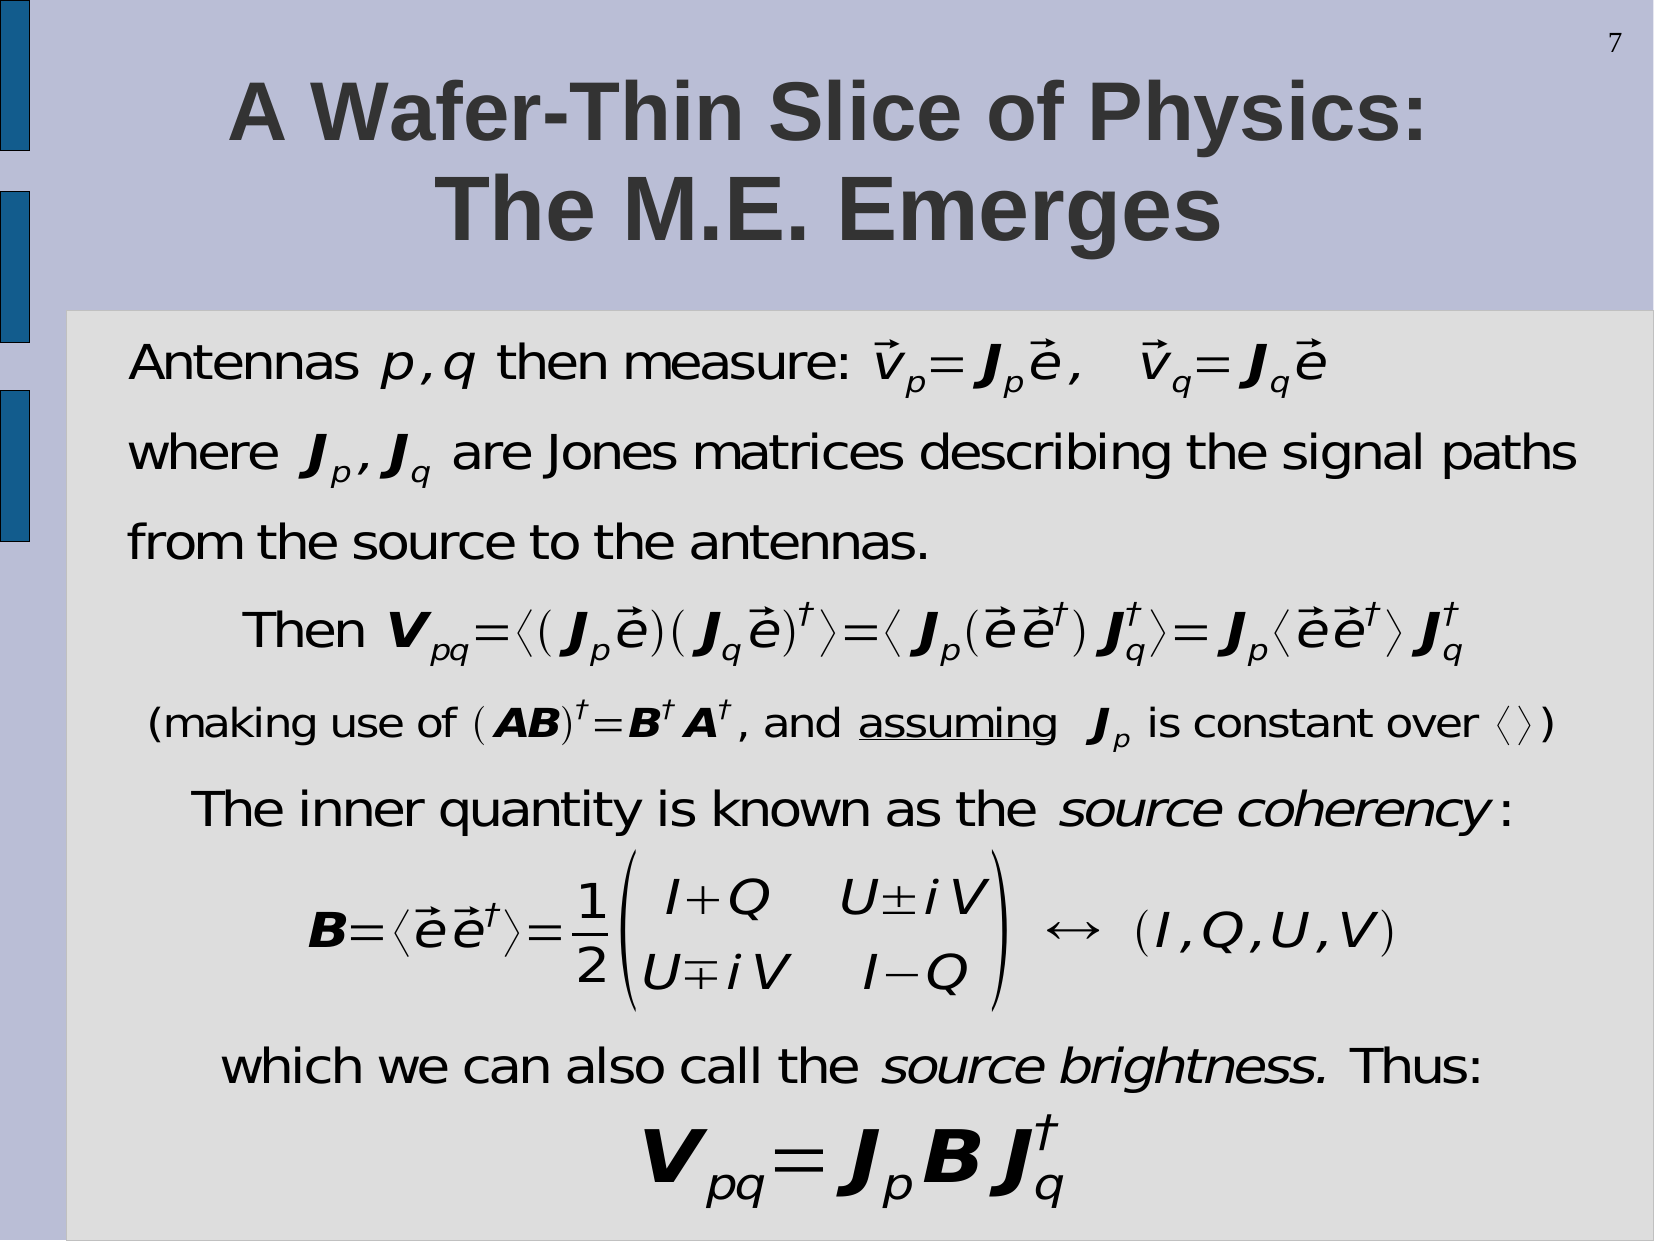

7
# A Wafer-Thin Slice of Physics: The M.E. Emerges